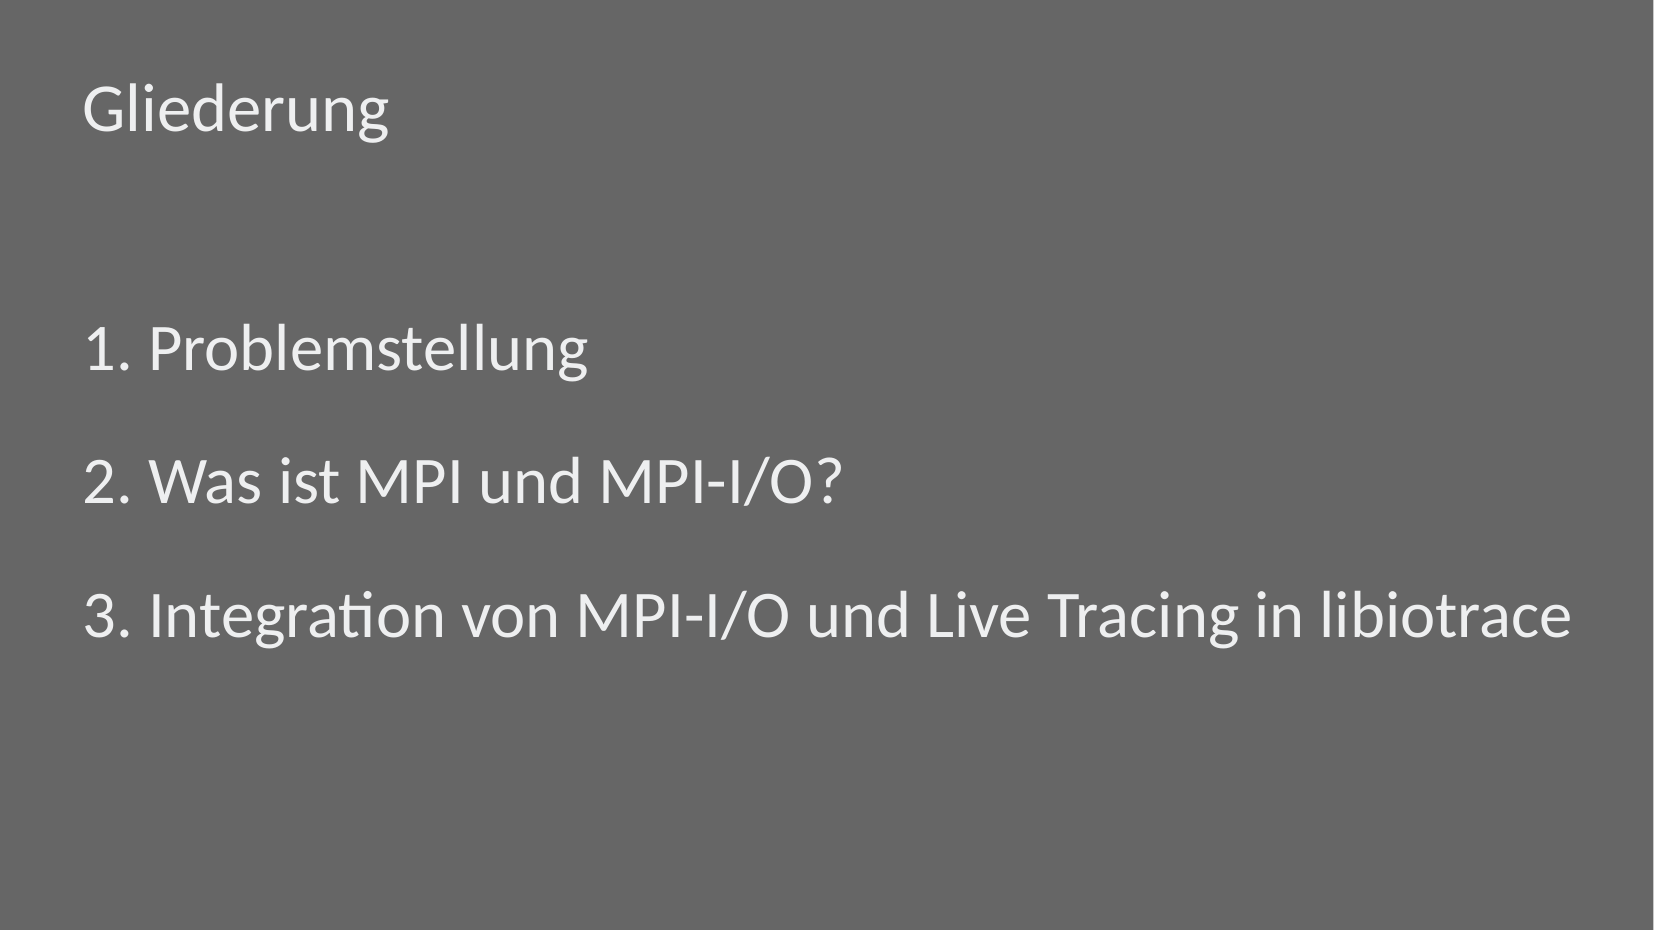

# Gliederung
 Problemstellung
 Was ist MPI und MPI-I/O?
 Integration von MPI-I/O und Live Tracing in libiotrace